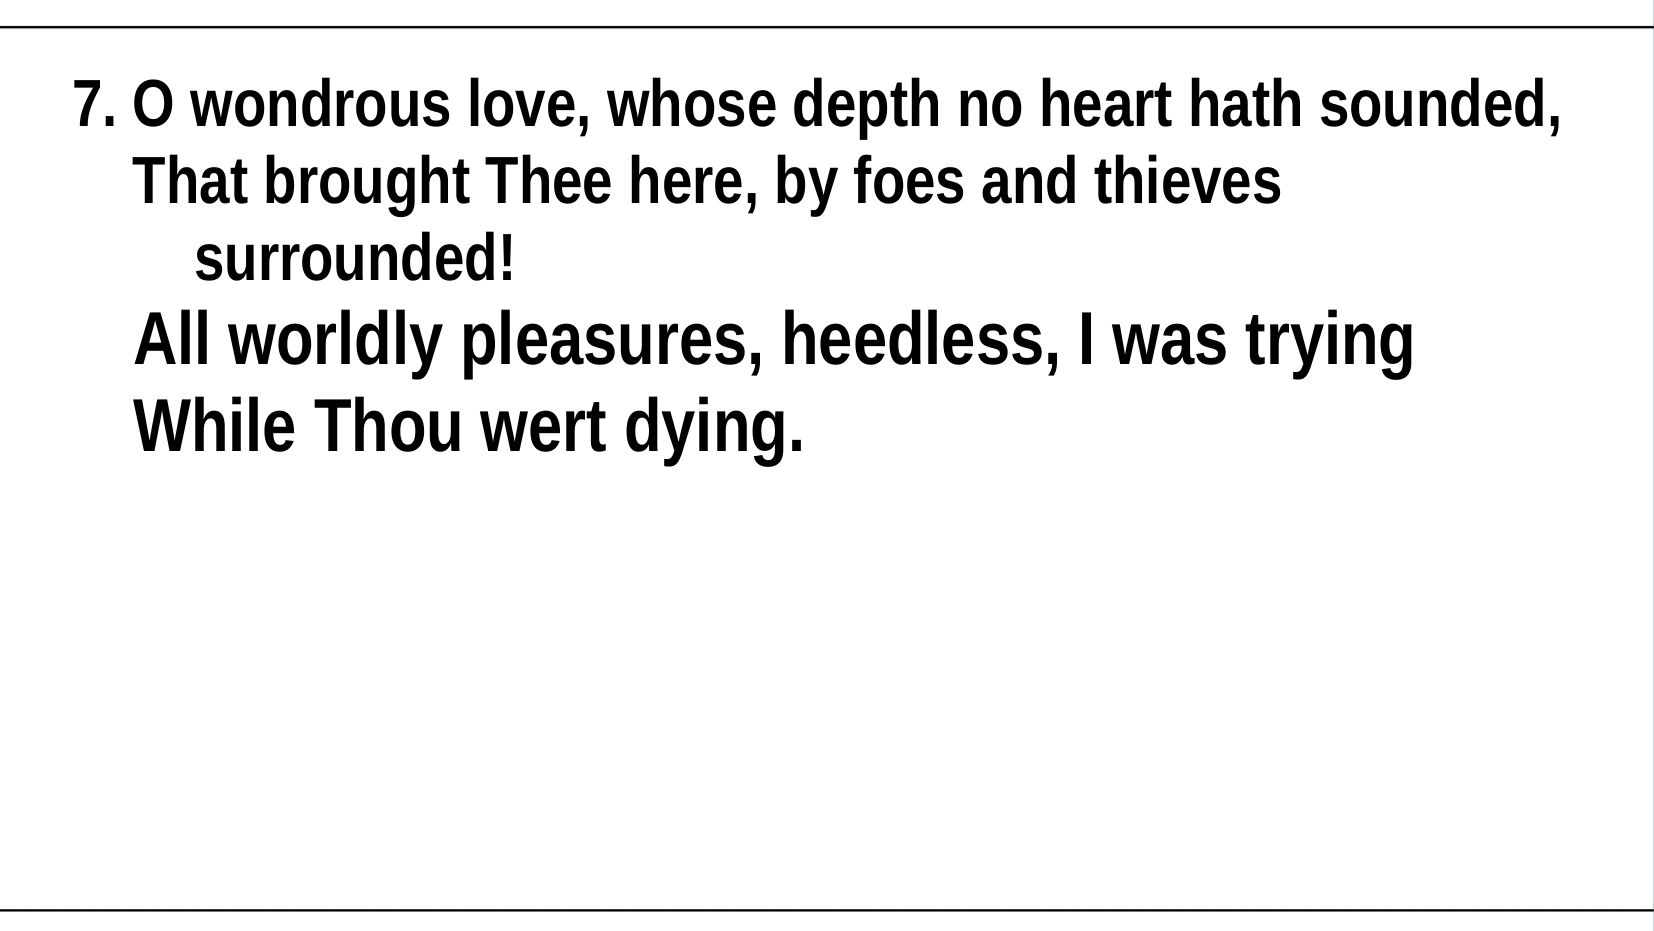

7. O wondrous love, whose depth no heart hath sounded,
 That brought Thee here, by foes and thieves
 surrounded!
 All worldly pleasures, heedless, I was trying
 While Thou wert dying.